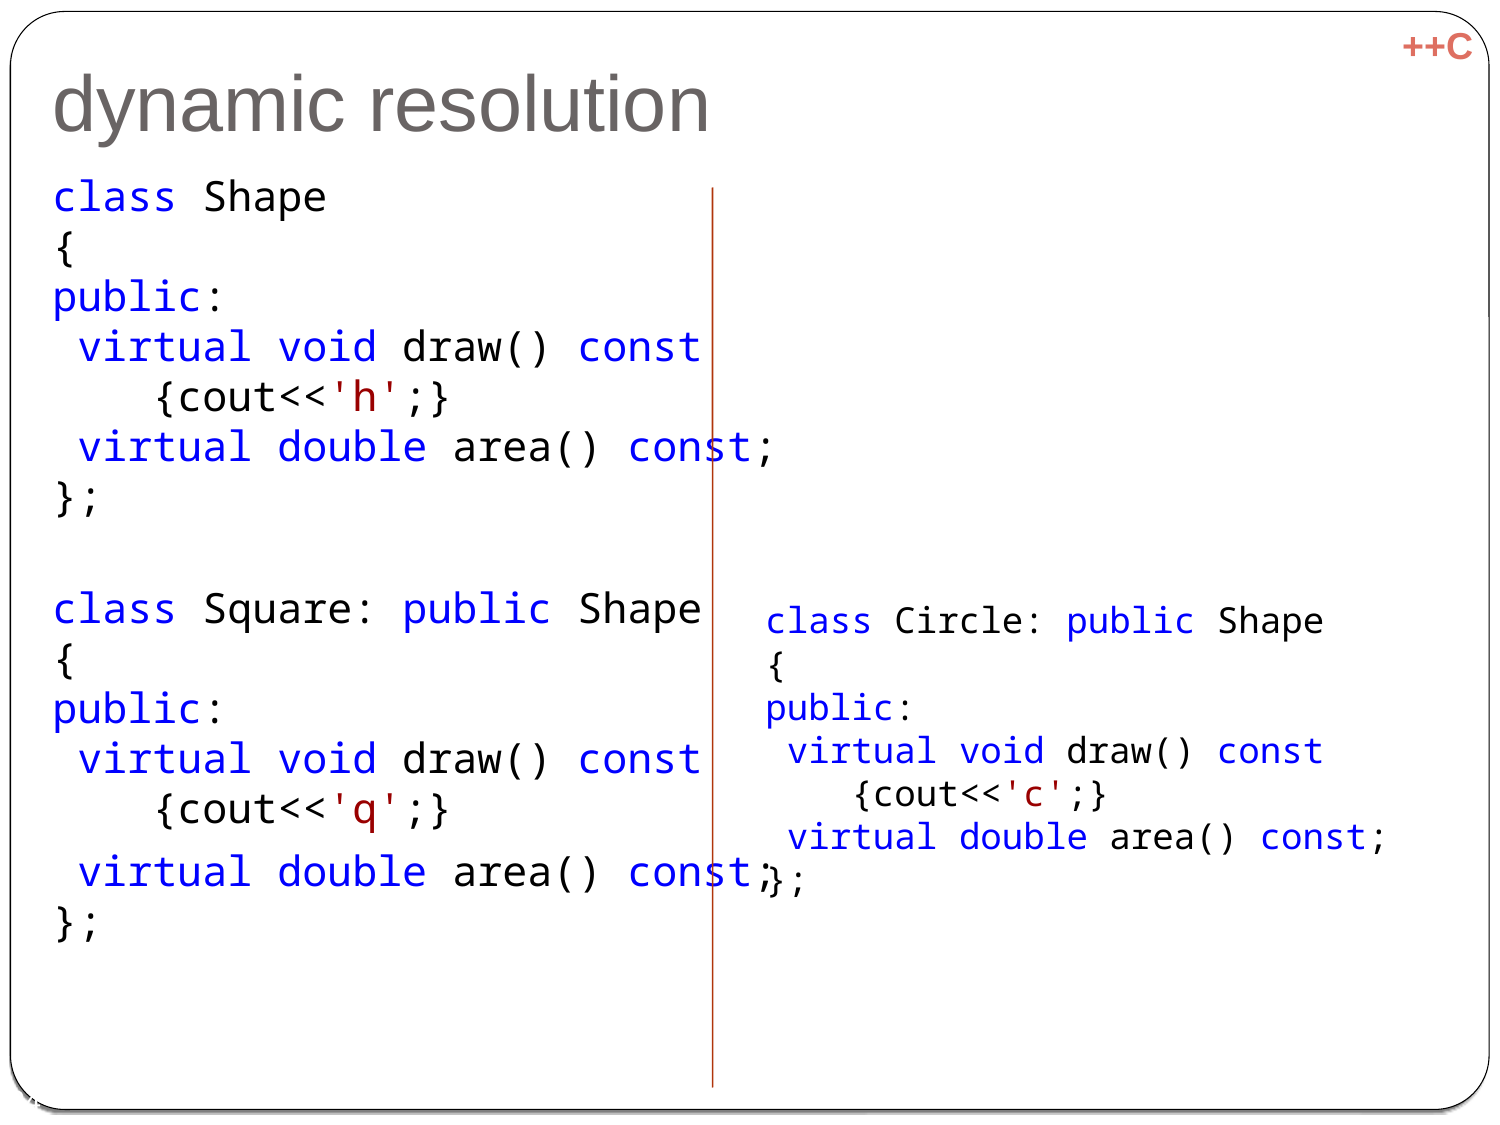

# dynamic resolution
class Shape
{
public:
 virtual void draw() const
 {cout<<'h';}
 virtual double area() const;
};
class Square: public Shape
{
public:
 virtual void draw() const
 {cout<<'q';}
 virtual double area() const;
};
class Circle: public Shape
{
public:
 virtual void draw() const
 {cout<<'c';}
 virtual double area() const;
};